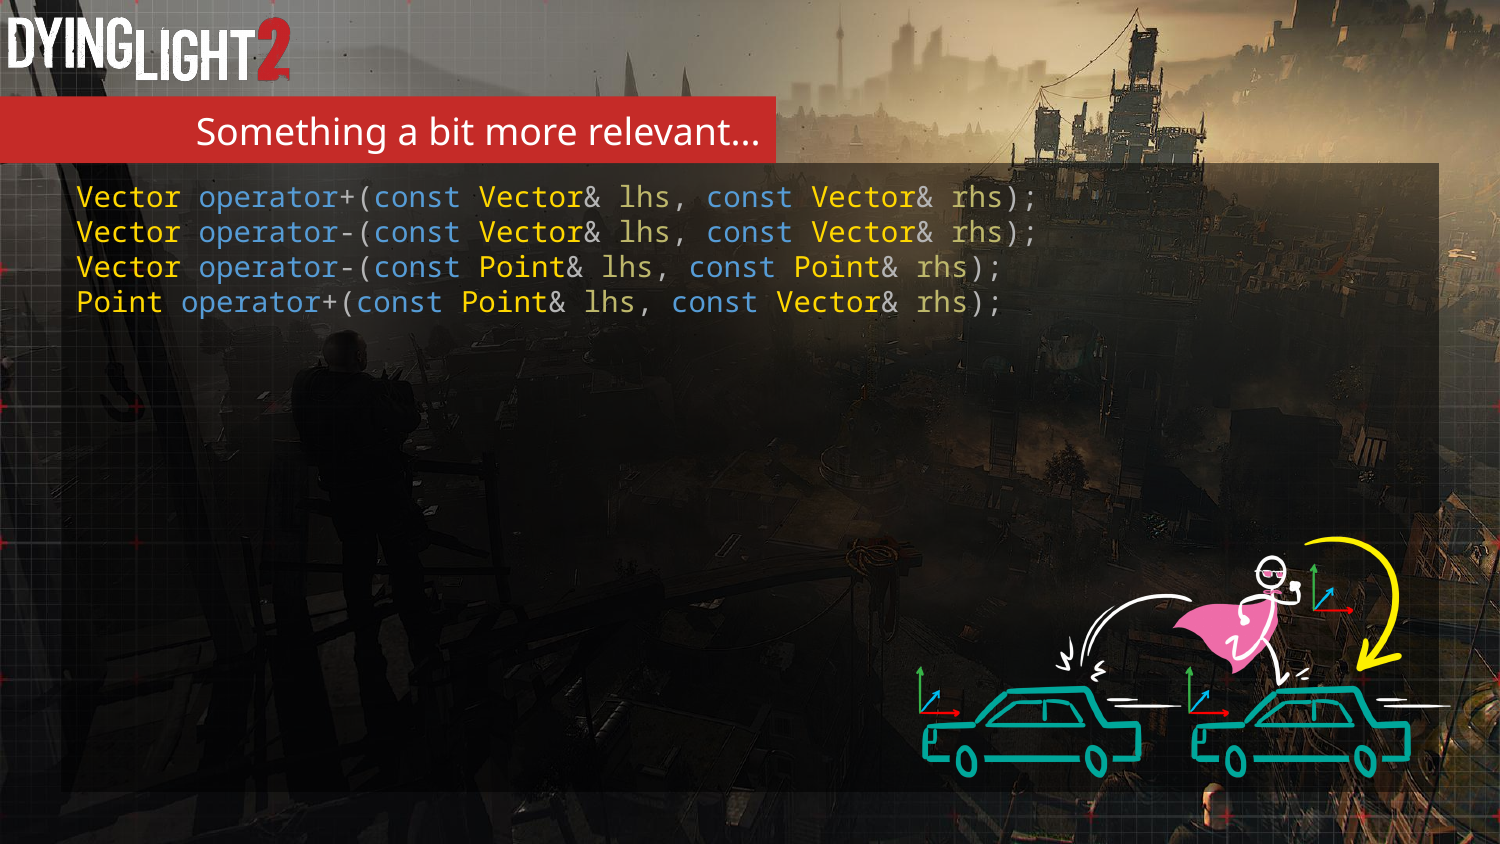

Something a bit more relevant...
Vector operator+(const Vector& lhs, const Vector& rhs);
Vector operator-(const Vector& lhs, const Vector& rhs);
Vector operator-(const Point& lhs, const Point& rhs);
Point operator+(const Point& lhs, const Vector& rhs);